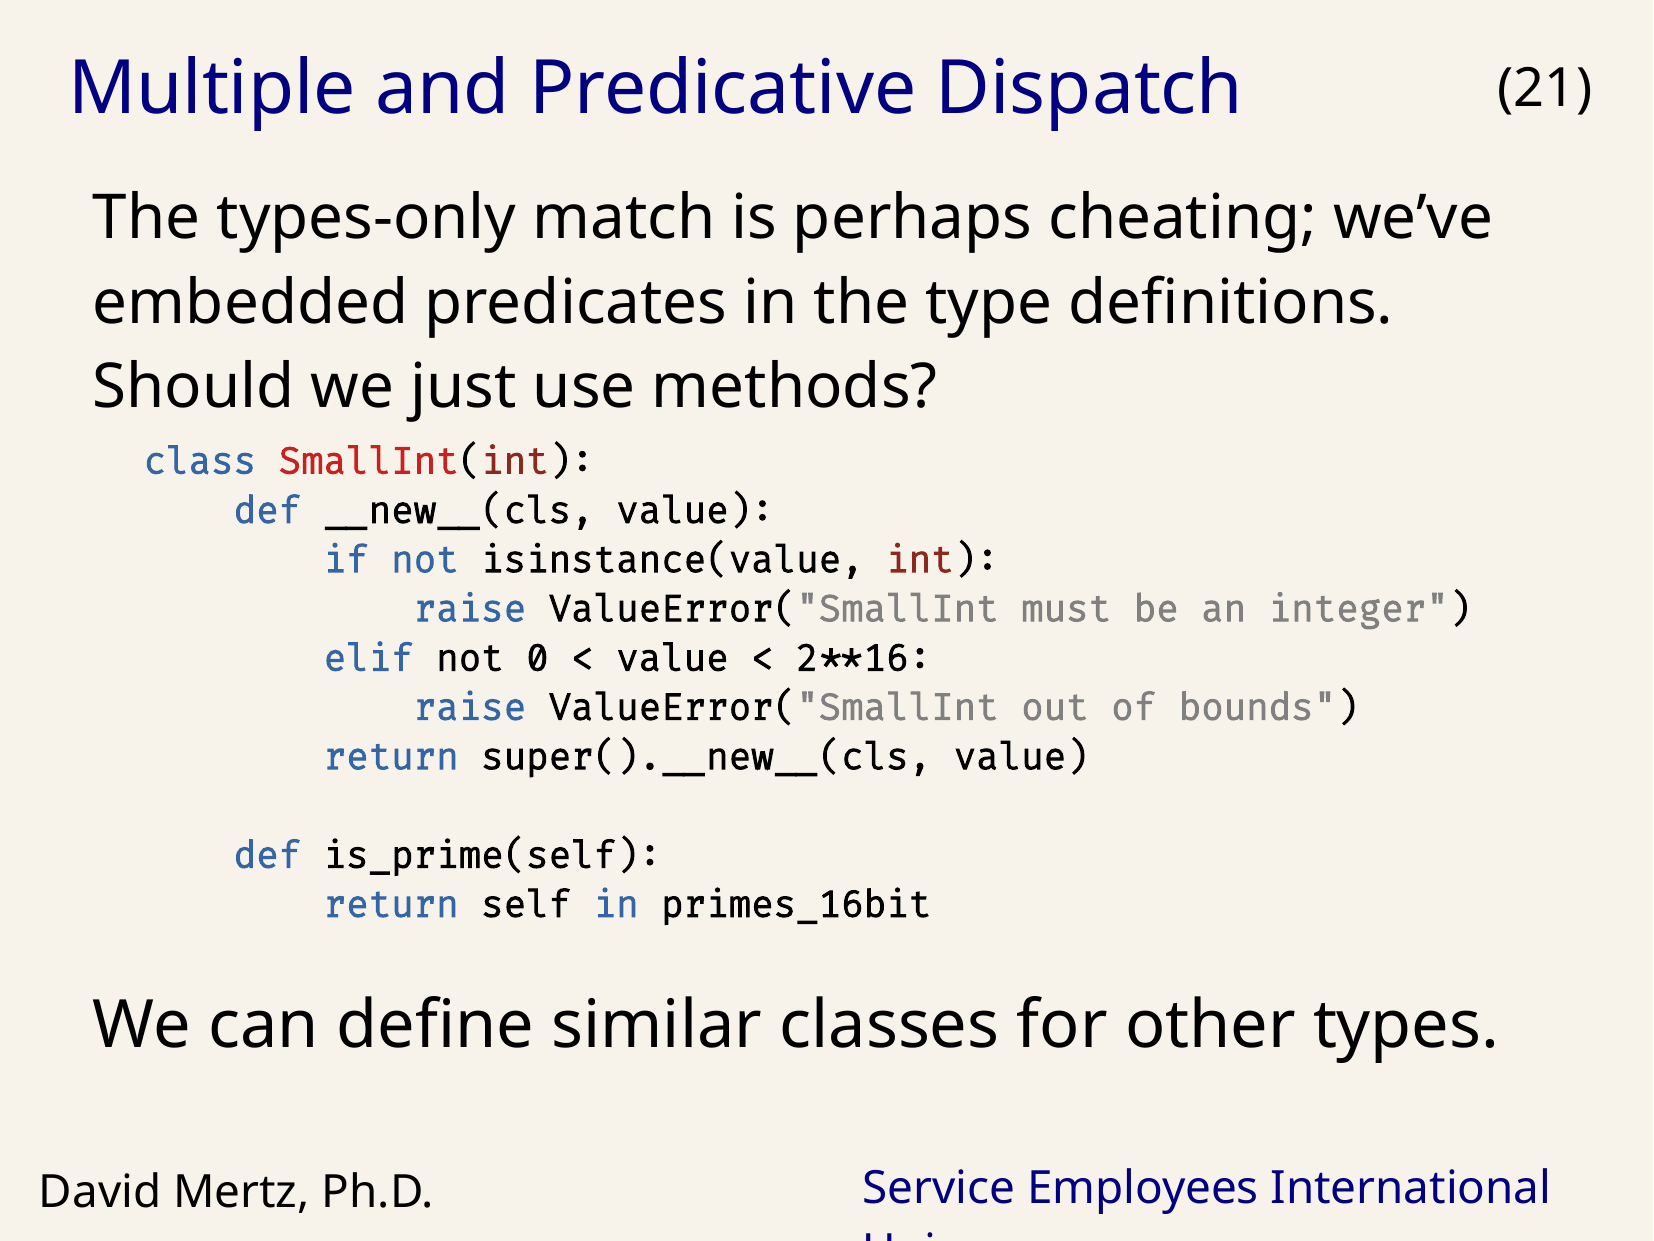

The types-only match is perhaps cheating; we’ve embedded predicates in the type definitions. Should we just use methods?
class SmallInt(int):
 def __new__(cls, value):
 if not isinstance(value, int):
 raise ValueError("SmallInt must be an integer")
 elif not 0 < value < 2**16:
 raise ValueError("SmallInt out of bounds")
 return super().__new__(cls, value)
 def is_prime(self):
 return self in primes_16bit
We can define similar classes for other types.